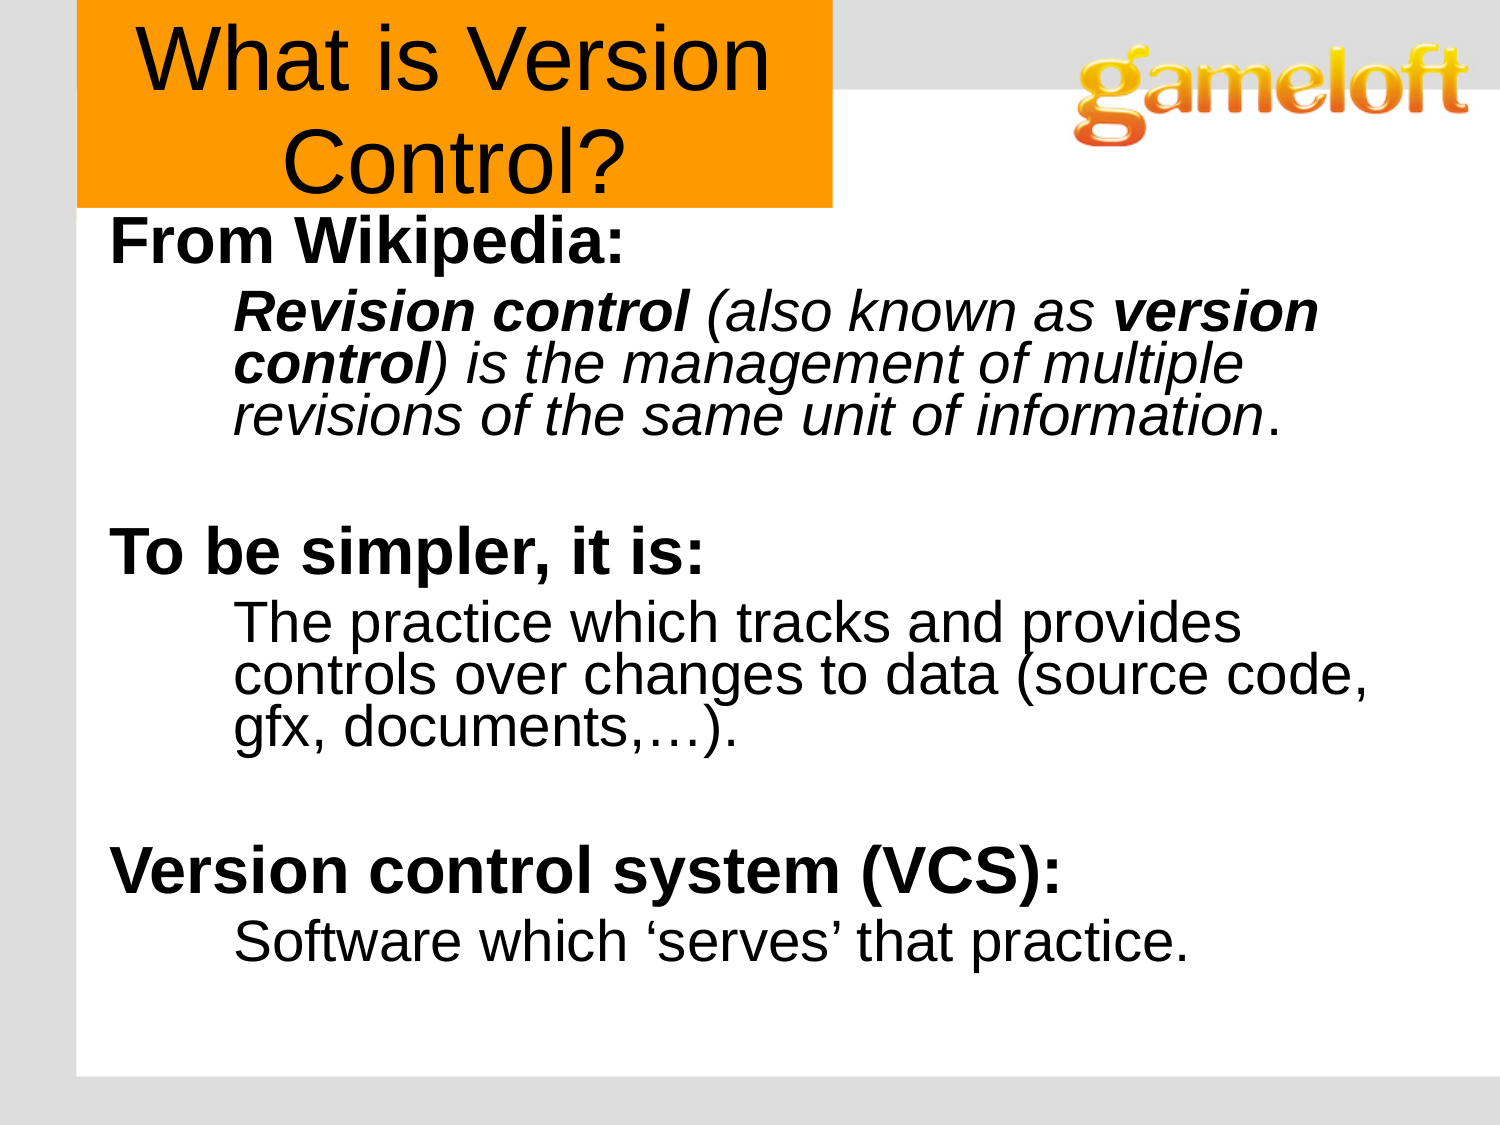

# What is Version Control?
From Wikipedia:
	Revision control (also known as version control) is the management of multiple revisions of the same unit of information.
To be simpler, it is:
	The practice which tracks and provides controls over changes to data (source code, gfx, documents,…).
Version control system (VCS):
	Software which ‘serves’ that practice.